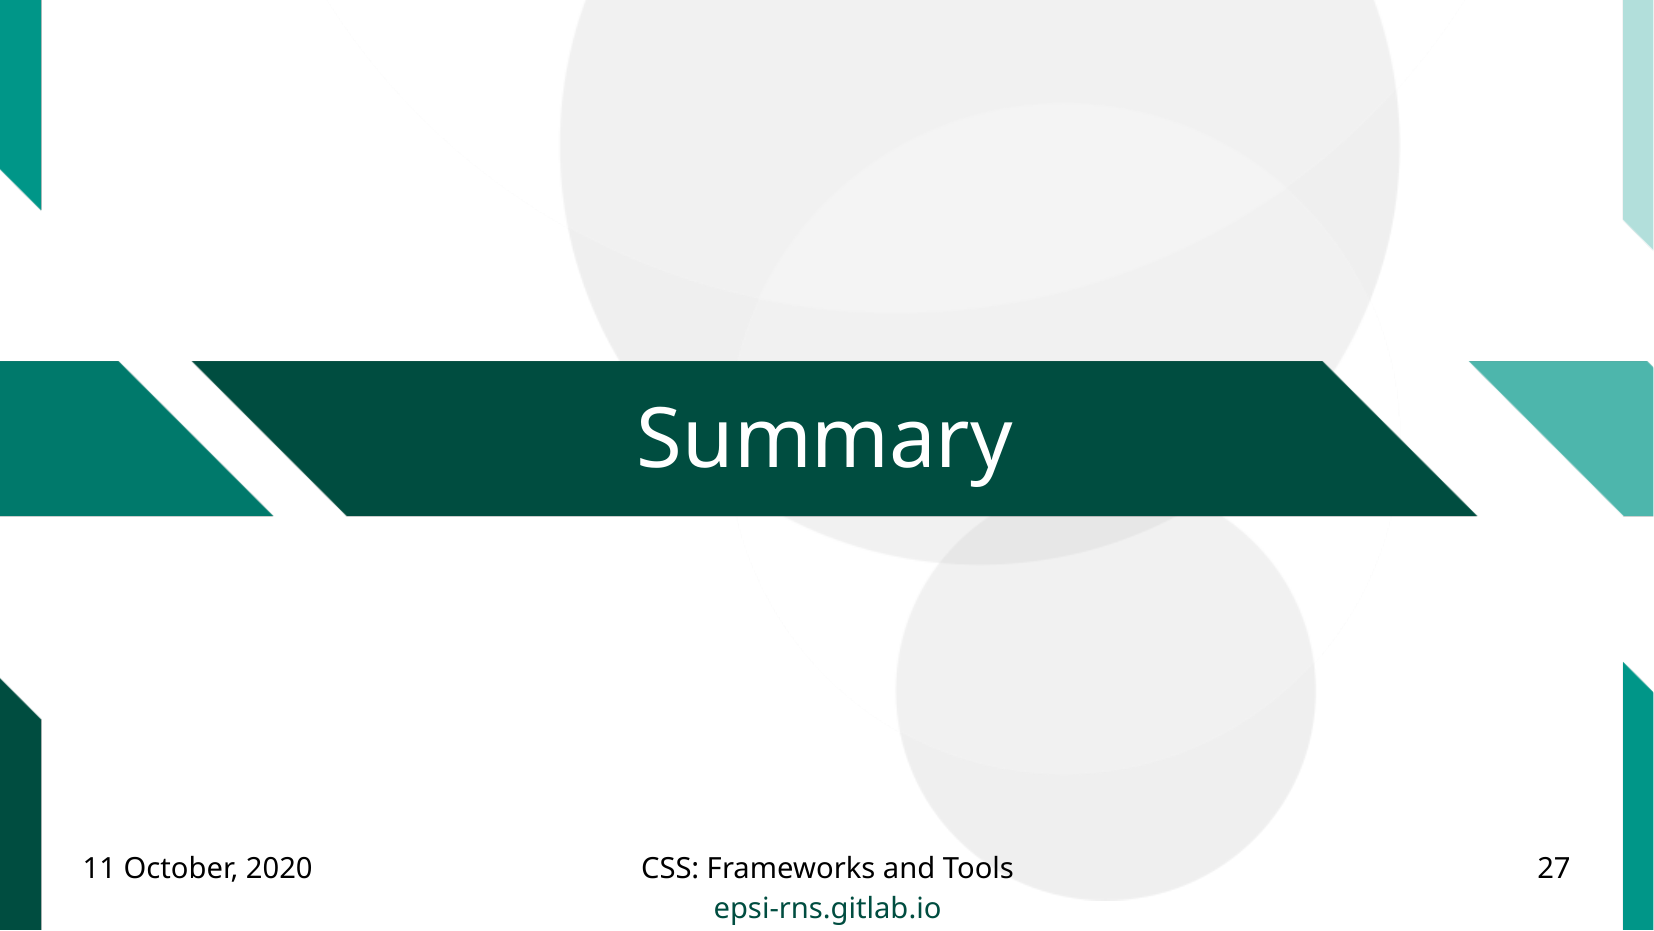

# Summary
11 October, 2020
CSS: Frameworks and Tools
27